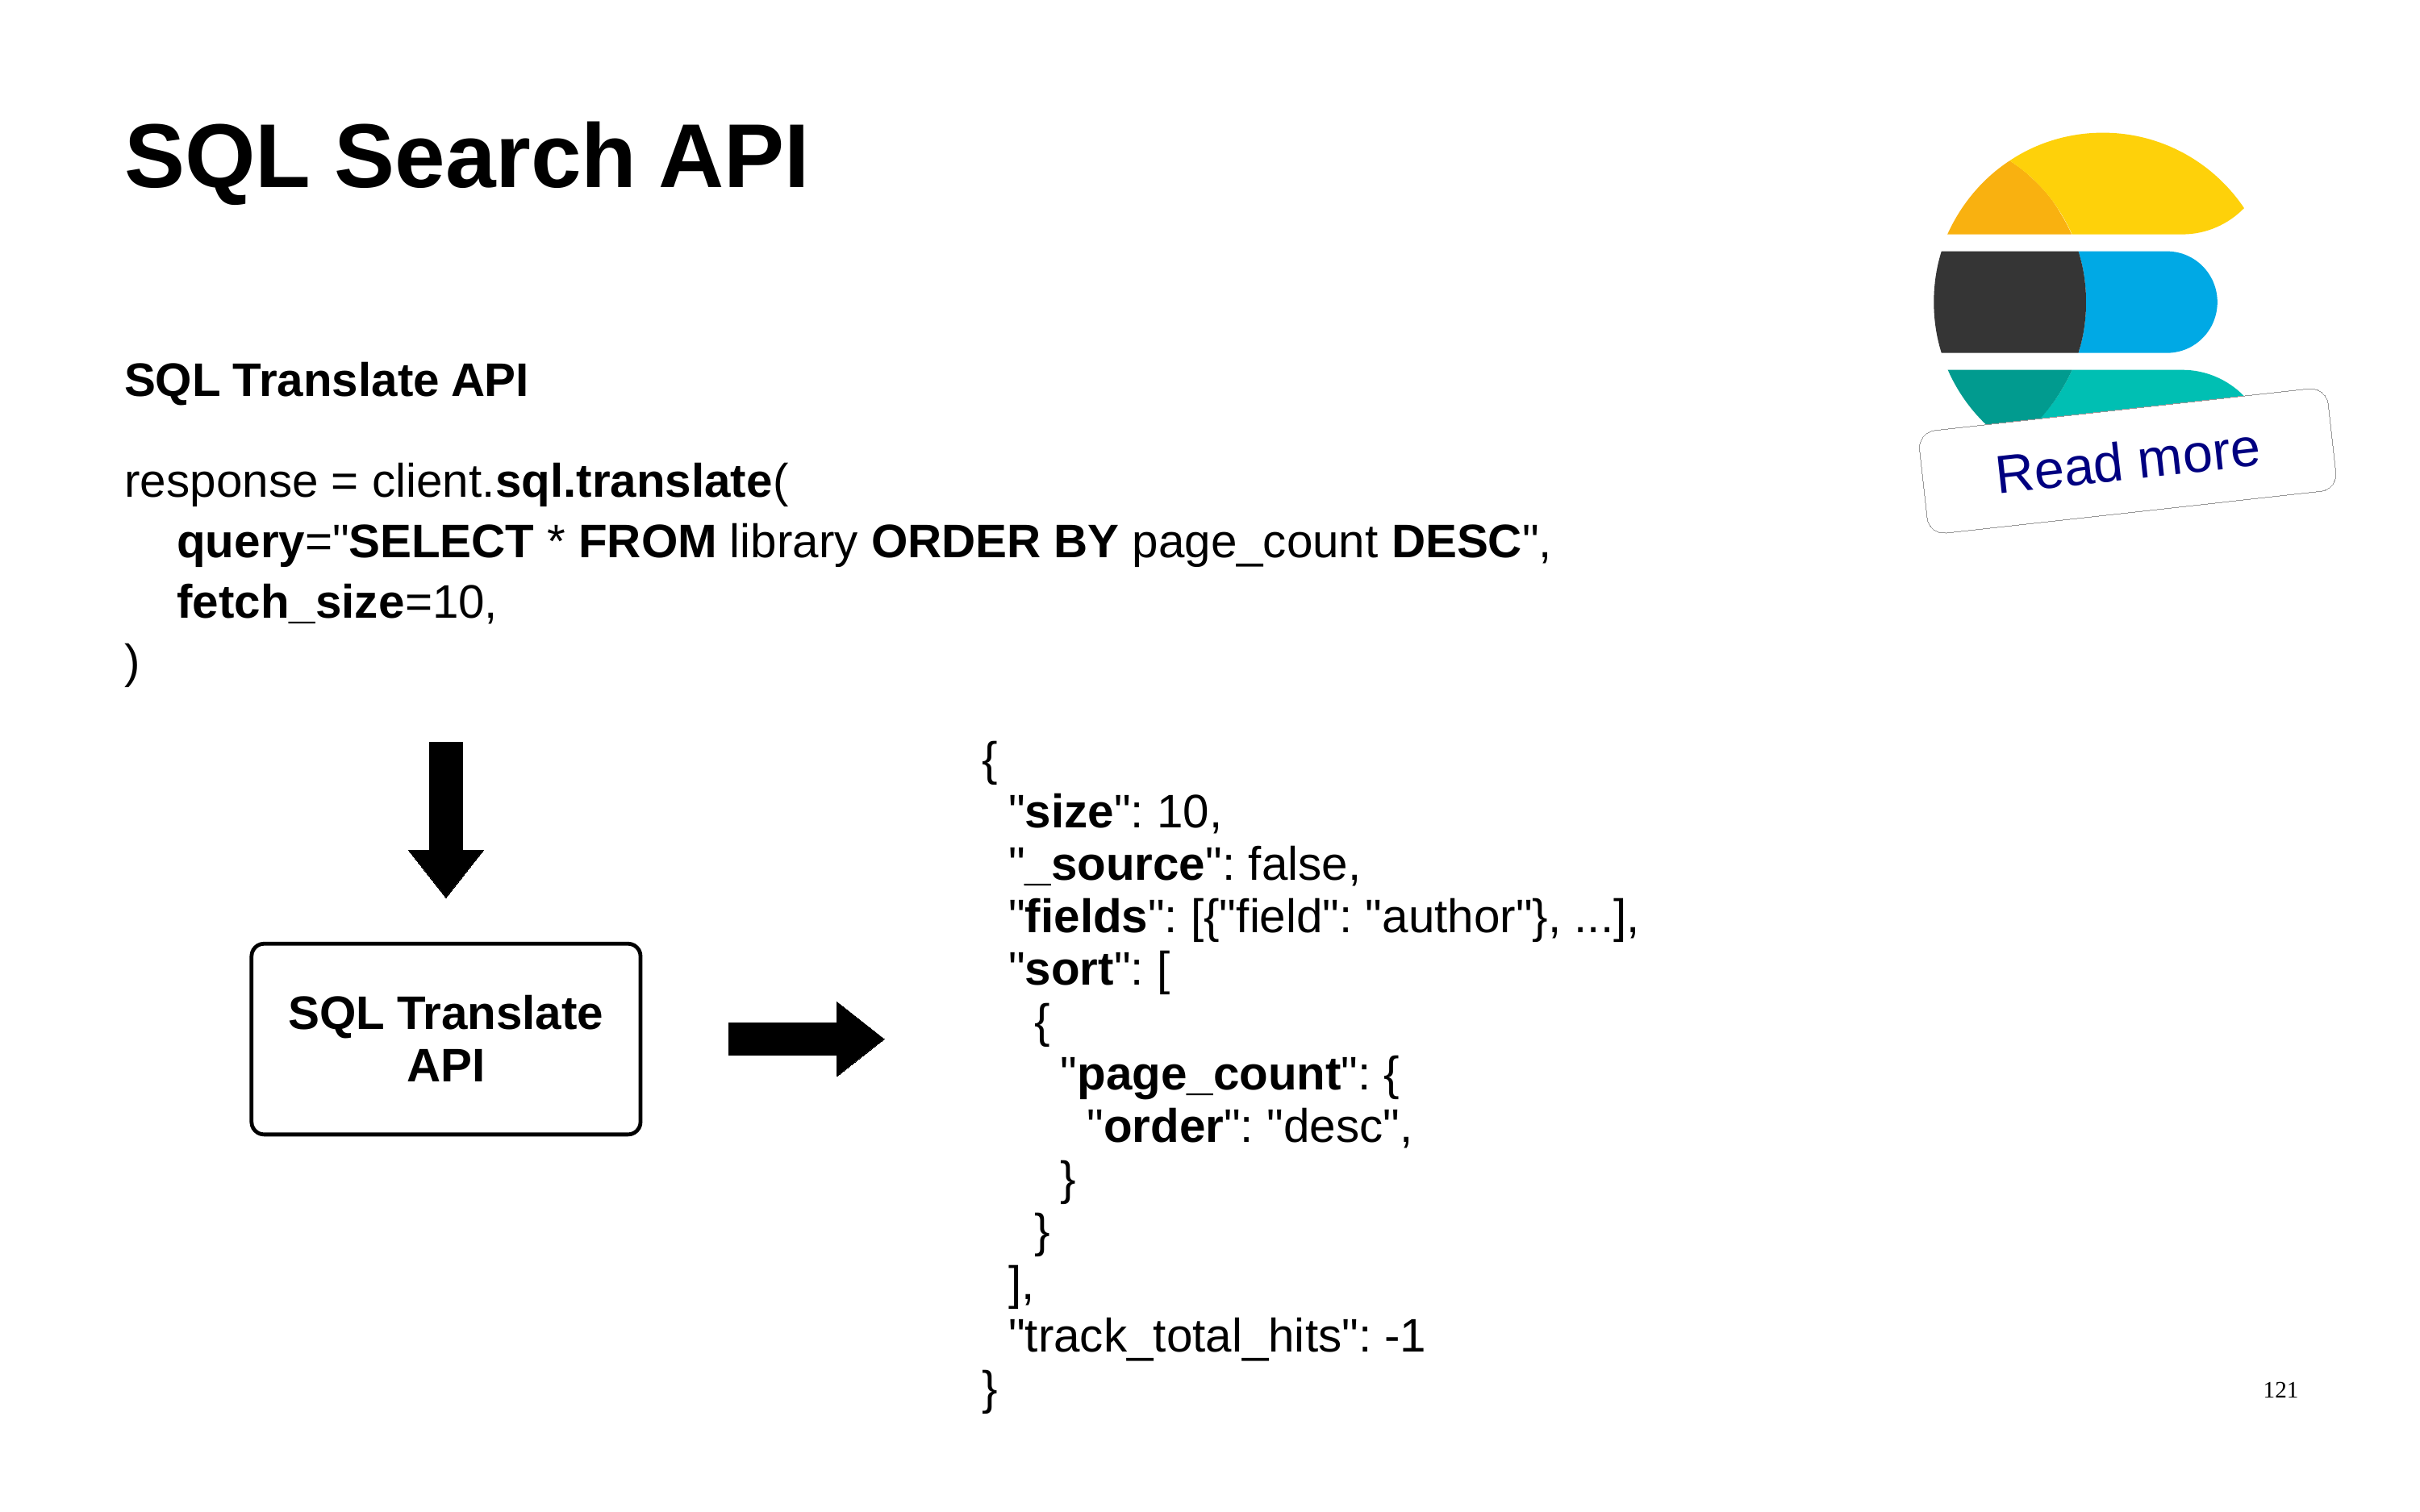

SQL Search API
SQL Translate API
Read more
response = client.sql.translate(
 query="SELECT * FROM library ORDER BY page_count DESC",
 fetch_size=10,
)
{
 "size": 10,
 "_source": false,
 "fields": [{"field": "author"}, ...],
 "sort": [
 {
 "page_count": {
 "order": "desc",
 }
 }
 ],
 "track_total_hits": -1
}
SQL Translate API
121